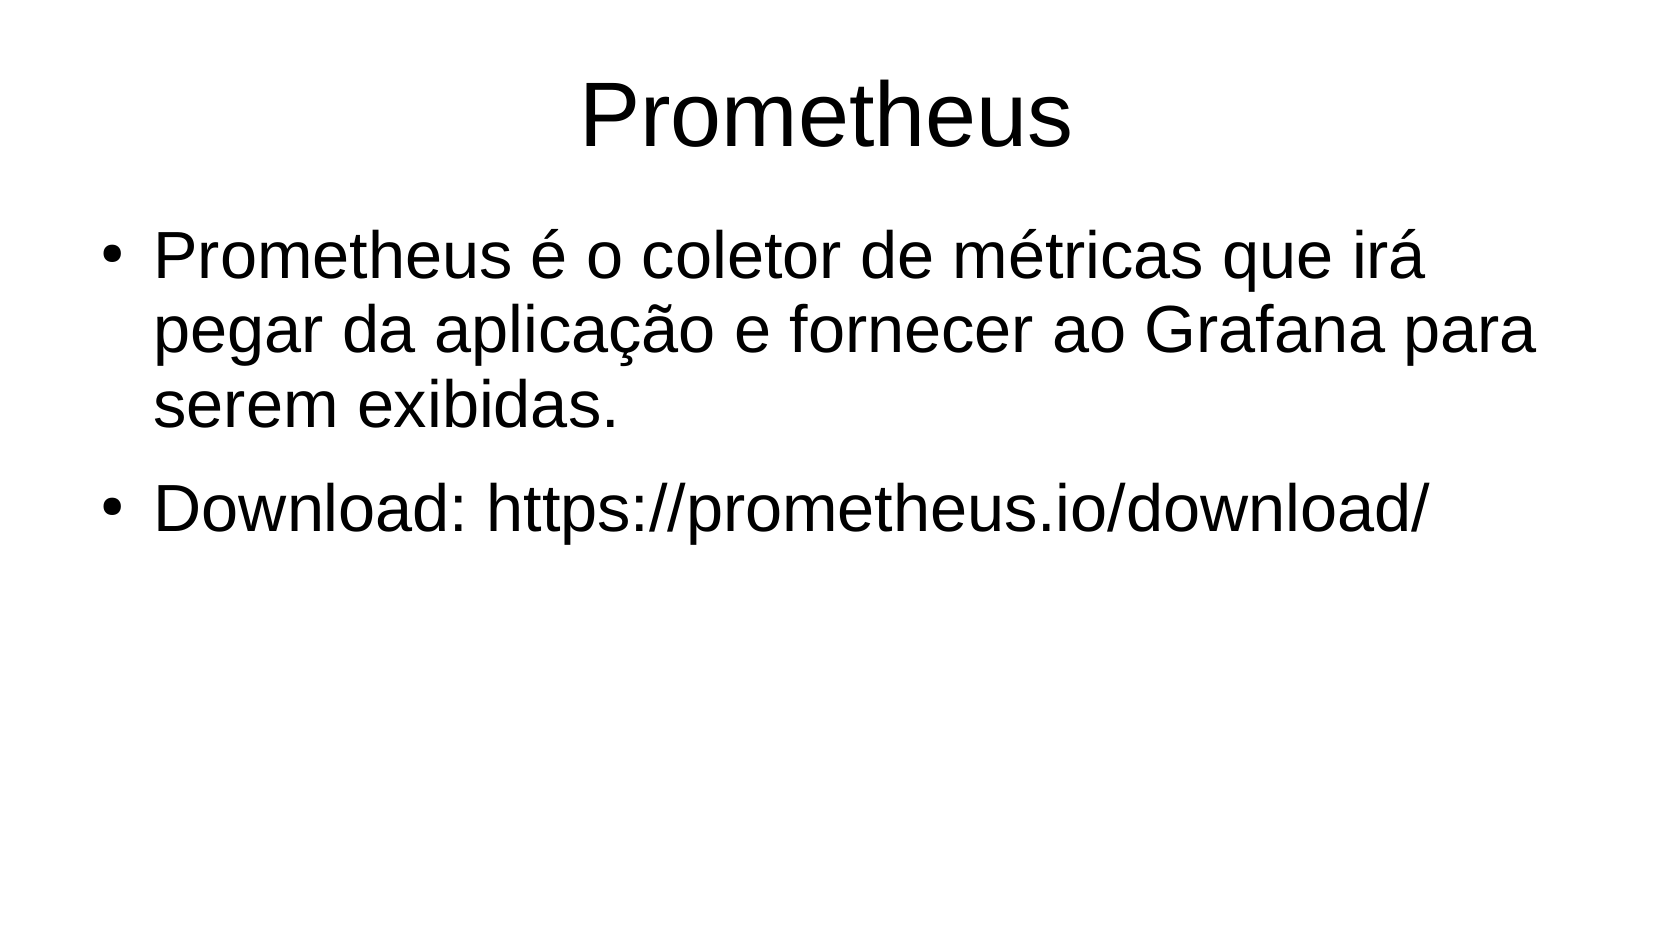

# Prometheus
Prometheus é o coletor de métricas que irá pegar da aplicação e fornecer ao Grafana para serem exibidas.
Download: https://prometheus.io/download/